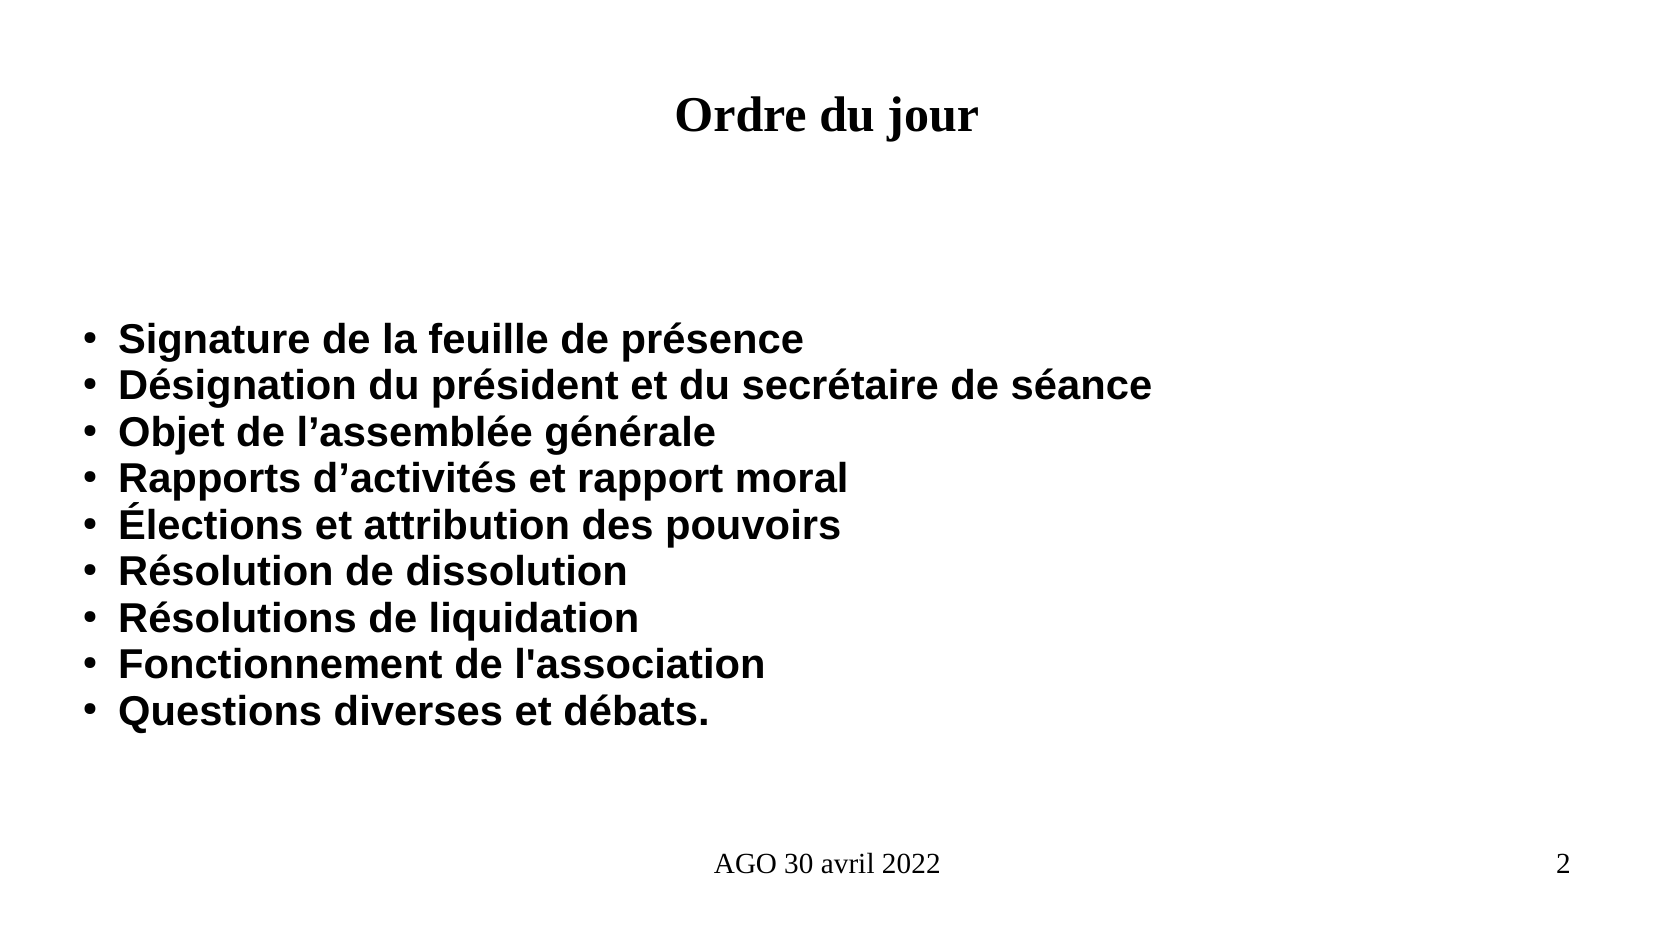

# Ordre du jour
Signature de la feuille de présence
Désignation du président et du secrétaire de séance
Objet de l’assemblée générale
Rapports d’activités et rapport moral
Élections et attribution des pouvoirs
Résolution de dissolution
Résolutions de liquidation
Fonctionnement de l'association
Questions diverses et débats.
AGO 30 avril 2022
2